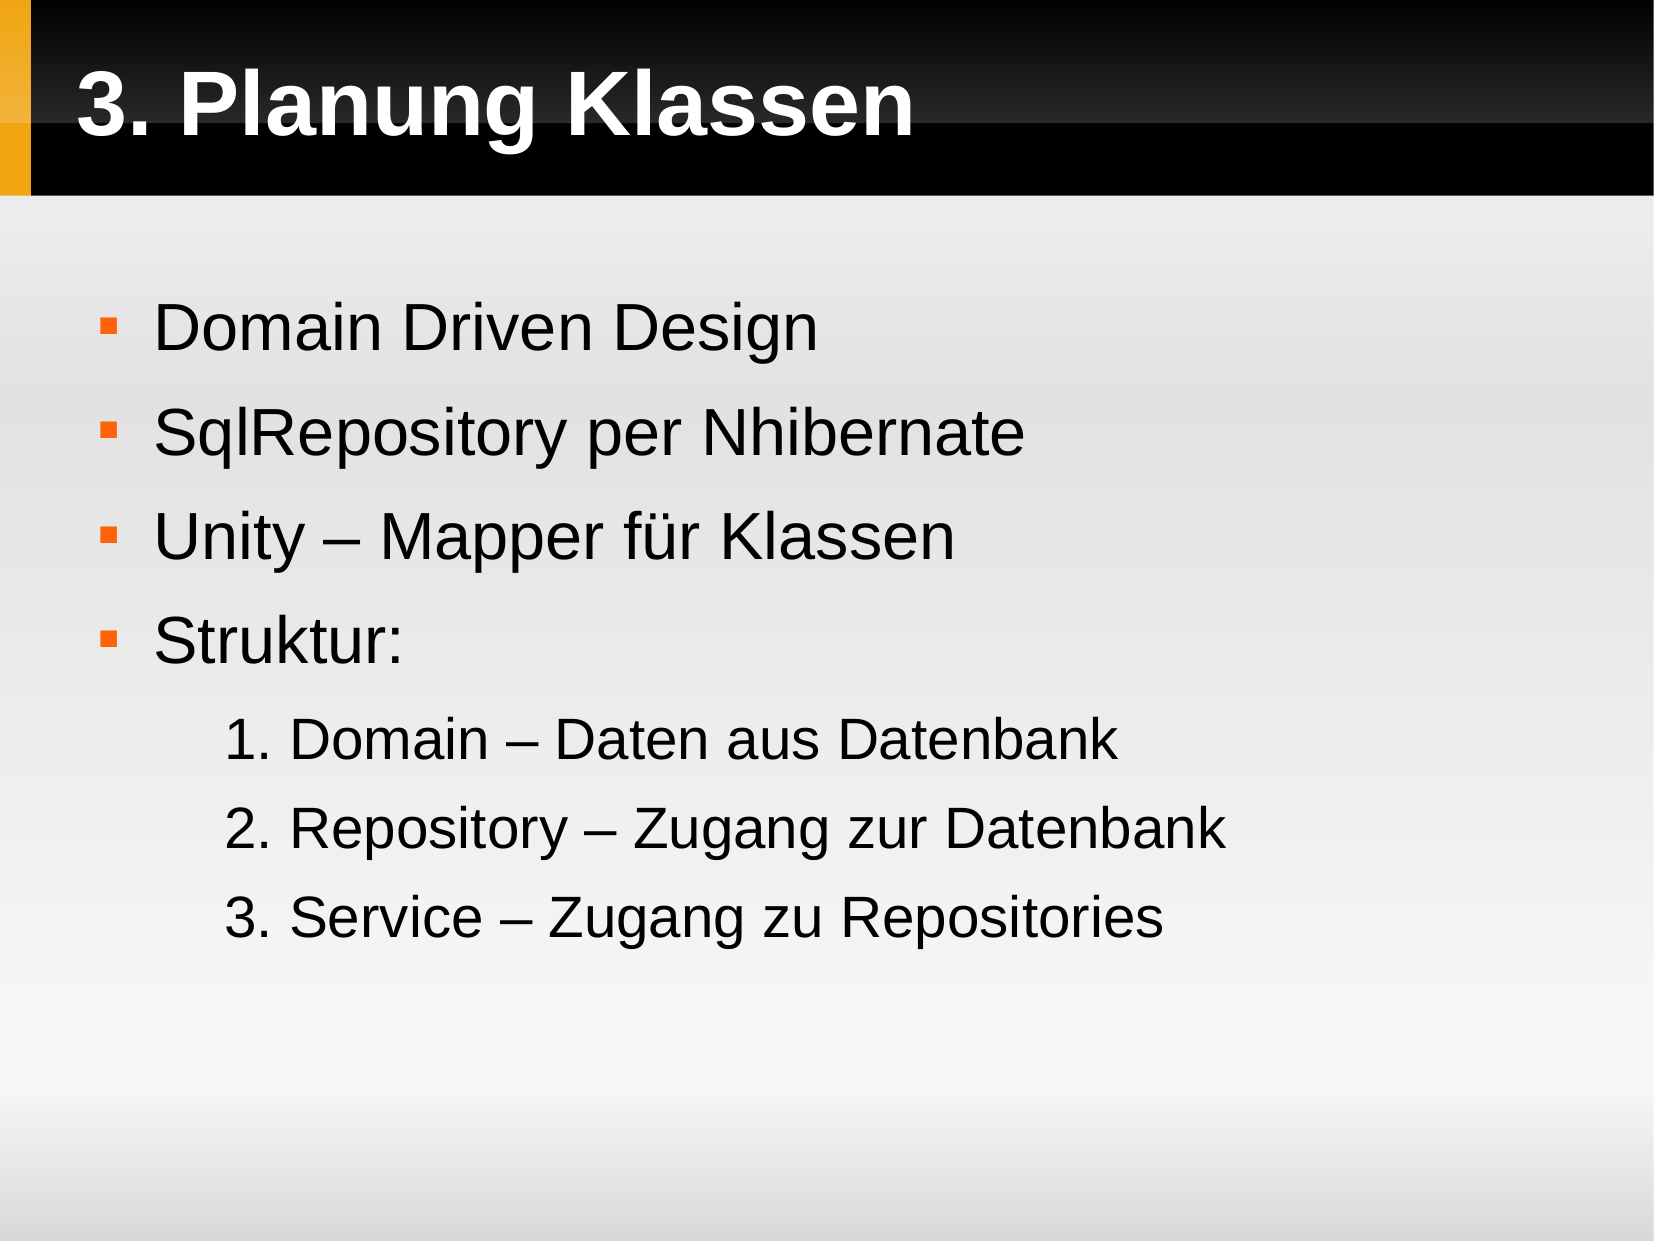

# 3. Planung Klassen
Domain Driven Design
SqlRepository per Nhibernate
Unity – Mapper für Klassen
Struktur:
1. Domain – Daten aus Datenbank
2. Repository – Zugang zur Datenbank
3. Service – Zugang zu Repositories